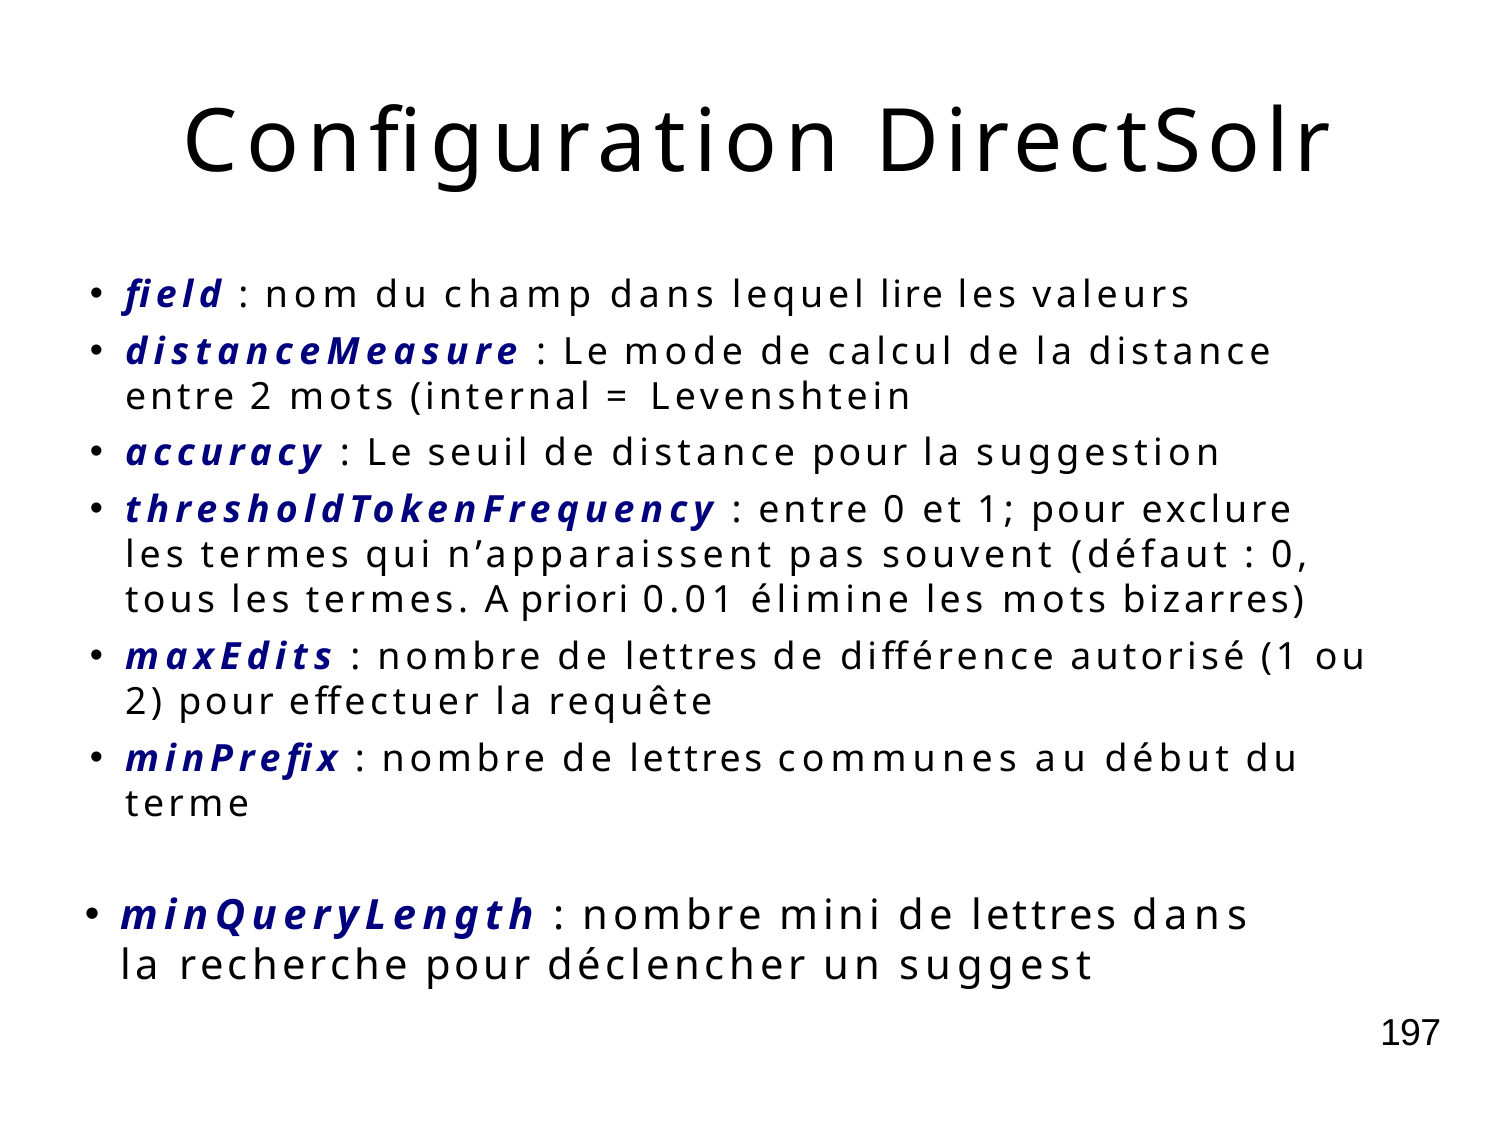

# Configuration DirectSolr
field : nom du champ dans lequel lire les valeurs
distanceMeasure : Le mode de calcul de la distance entre 2 mots (internal = Levenshtein
accuracy : Le seuil de distance pour la suggestion
thresholdTokenFrequency : entre 0 et 1; pour exclure les termes qui n’apparaissent pas souvent (défaut : 0, tous les termes. A priori 0.01 élimine les mots bizarres)
maxEdits : nombre de lettres de différence autorisé (1 ou 2) pour effectuer la requête
minPrefix : nombre de lettres communes au début du terme
minQueryLength : nombre mini de lettres dans la recherche pour déclencher un suggest
197